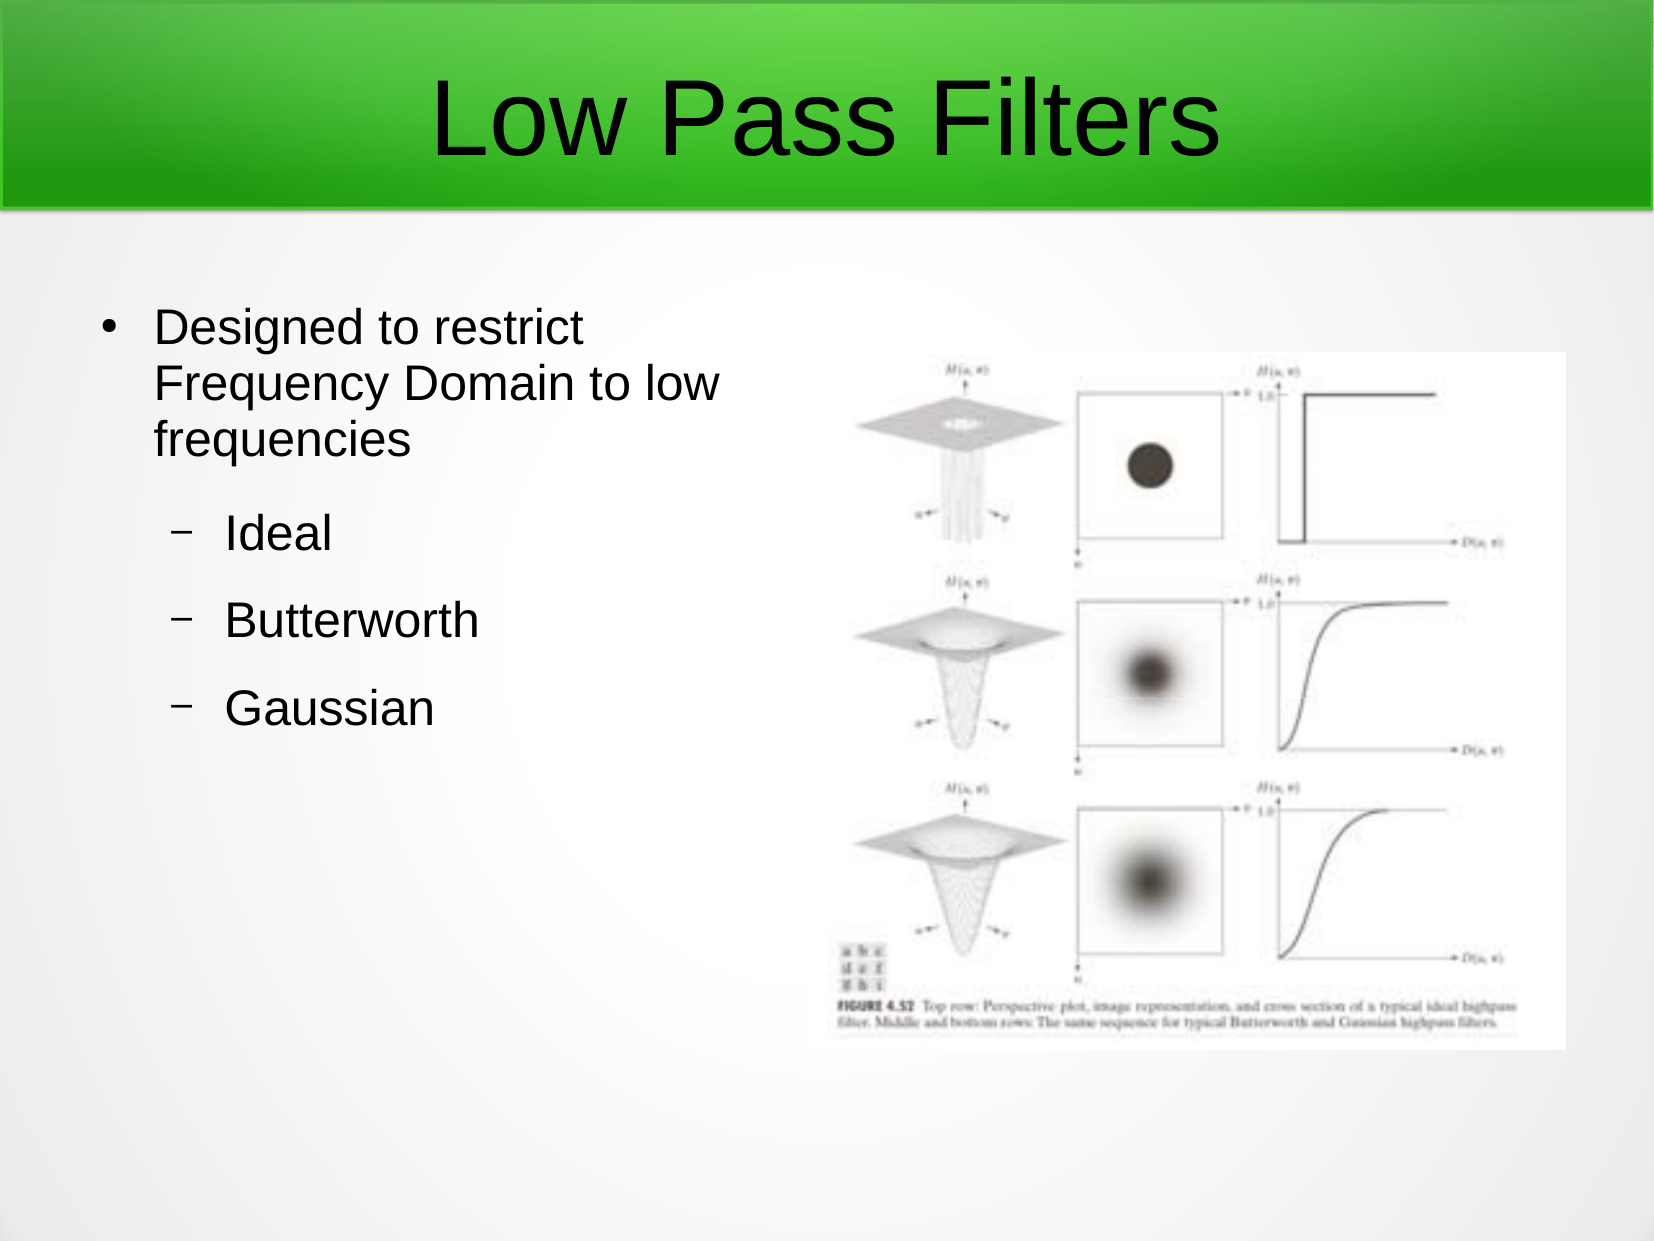

# Low Pass Filters
Designed to restrict Frequency Domain to low frequencies
Ideal
Butterworth
Gaussian